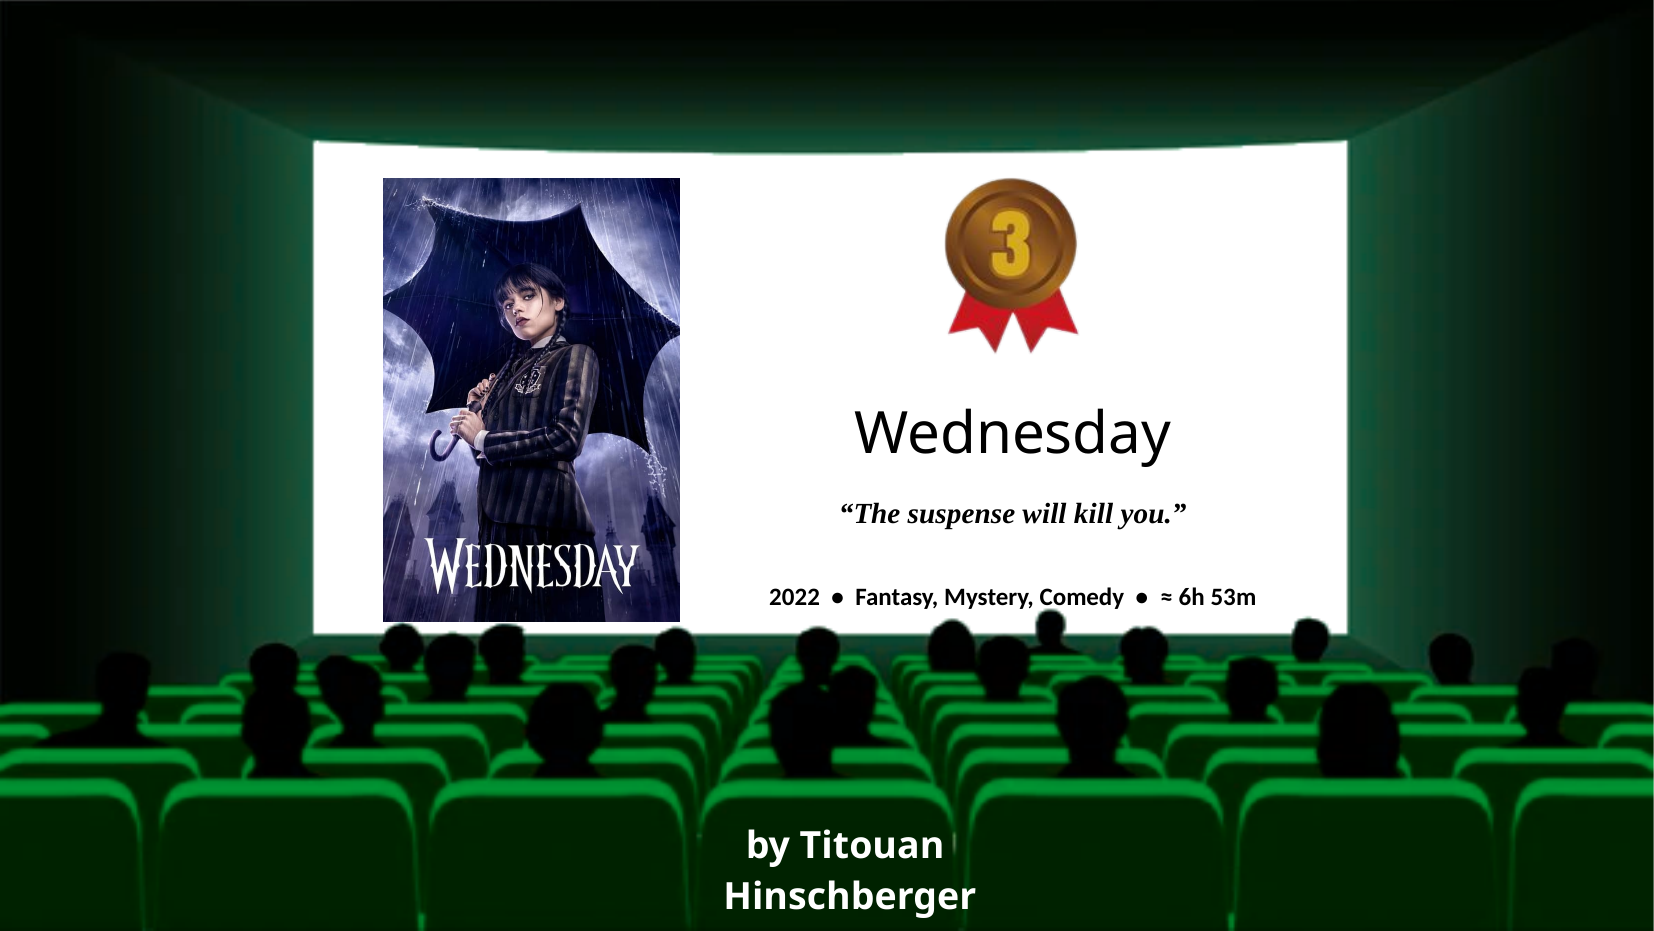

Wednesday
“The suspense will kill you.”
2022 • Fantasy, Mystery, Comedy • ≈ 6h 53m